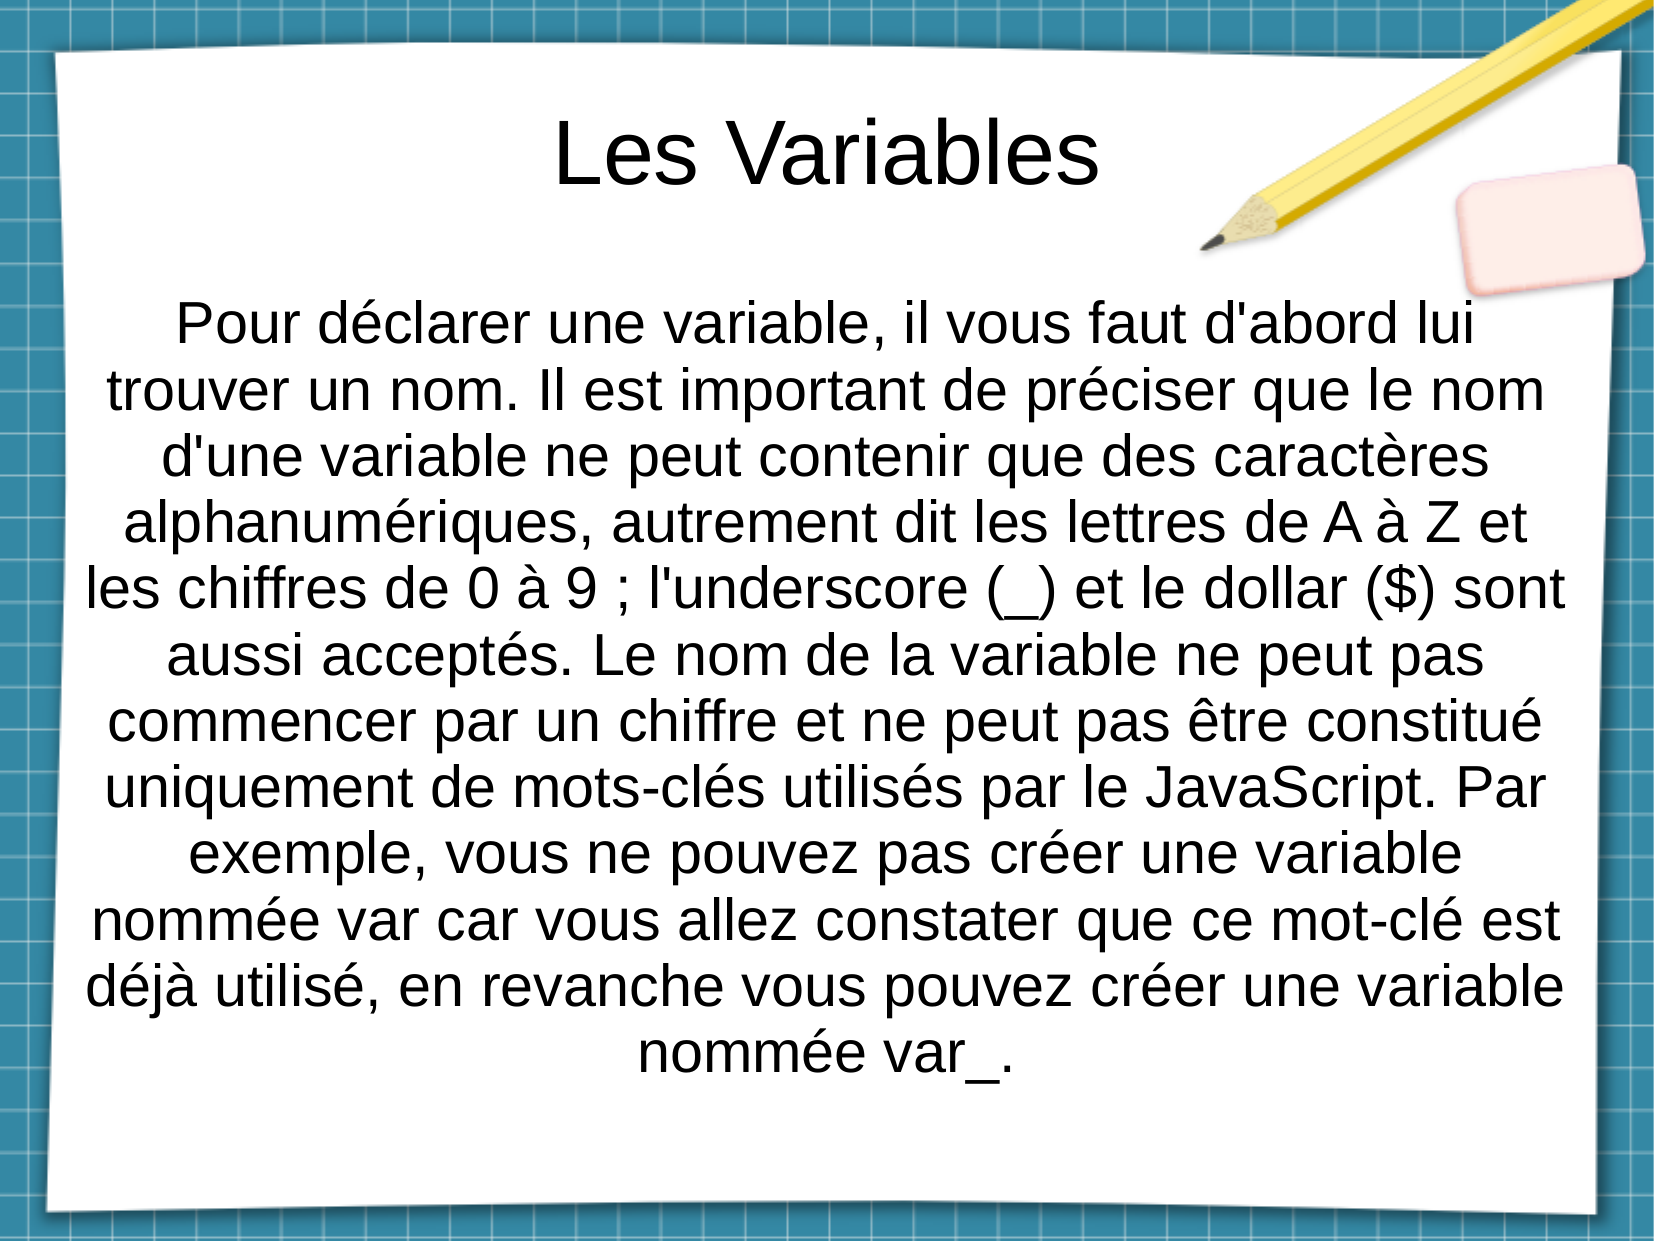

# Les Variables
Pour déclarer une variable, il vous faut d'abord lui trouver un nom. Il est important de préciser que le nom d'une variable ne peut contenir que des caractères alphanumériques, autrement dit les lettres de A à Z et les chiffres de 0 à 9 ; l'underscore (_) et le dollar ($) sont aussi acceptés. Le nom de la variable ne peut pas commencer par un chiffre et ne peut pas être constitué uniquement de mots-clés utilisés par le JavaScript. Par exemple, vous ne pouvez pas créer une variable nommée var car vous allez constater que ce mot-clé est déjà utilisé, en revanche vous pouvez créer une variable nommée var_.